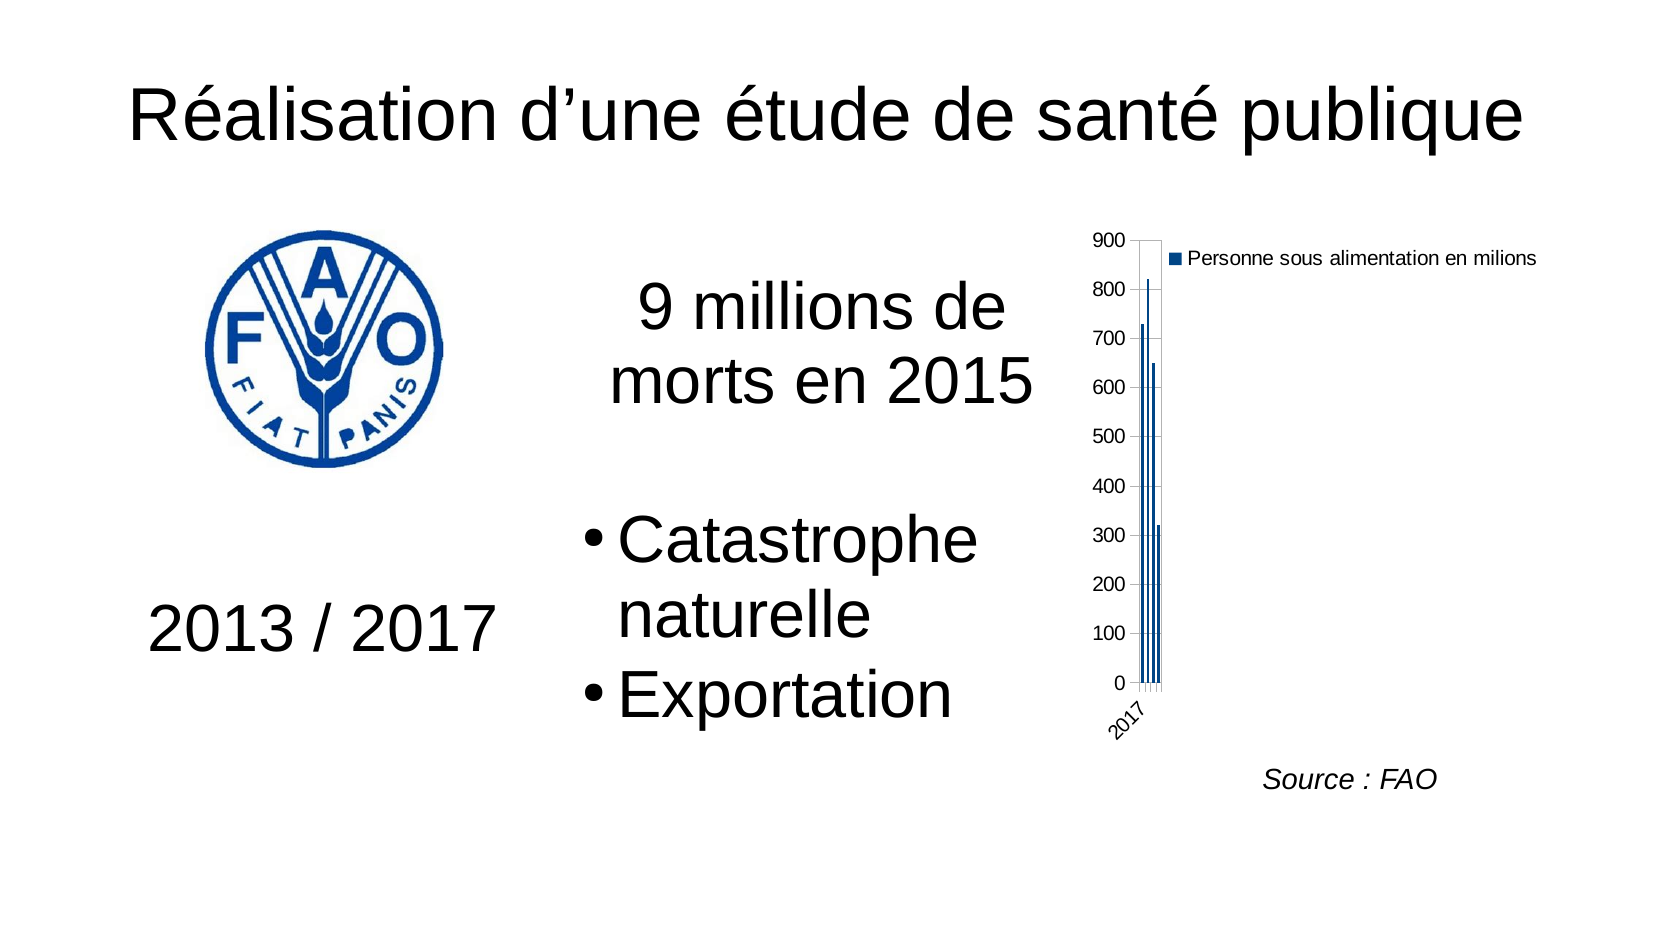

# Réalisation d’une étude de santé publique
9 millions de morts en 2015
### Chart
| Category | Personne sous alimentation en milions |
|---|---|
| 2017 | 730.0 |
| 2018 | 820.0 |
| 2030 | 650.0 |
| 2050 | 320.0 |
2013 / 2017
Catastrophe naturelle
Exportation
Source : FAO